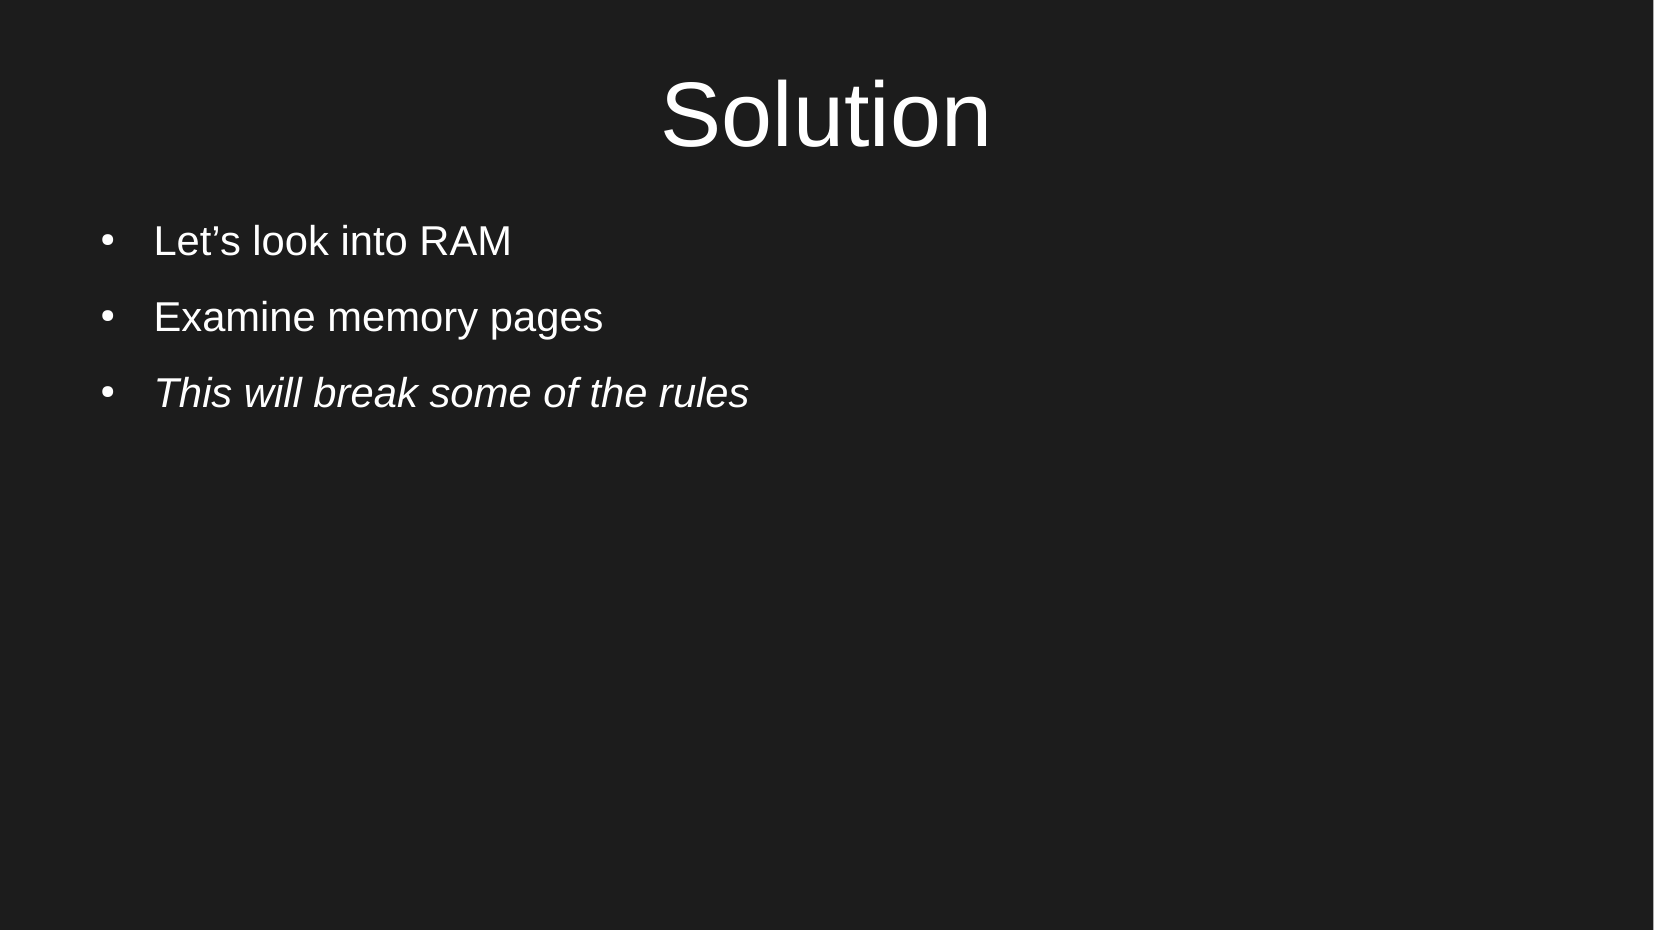

# Solution
Let’s look into RAM
Examine memory pages
This will break some of the rules